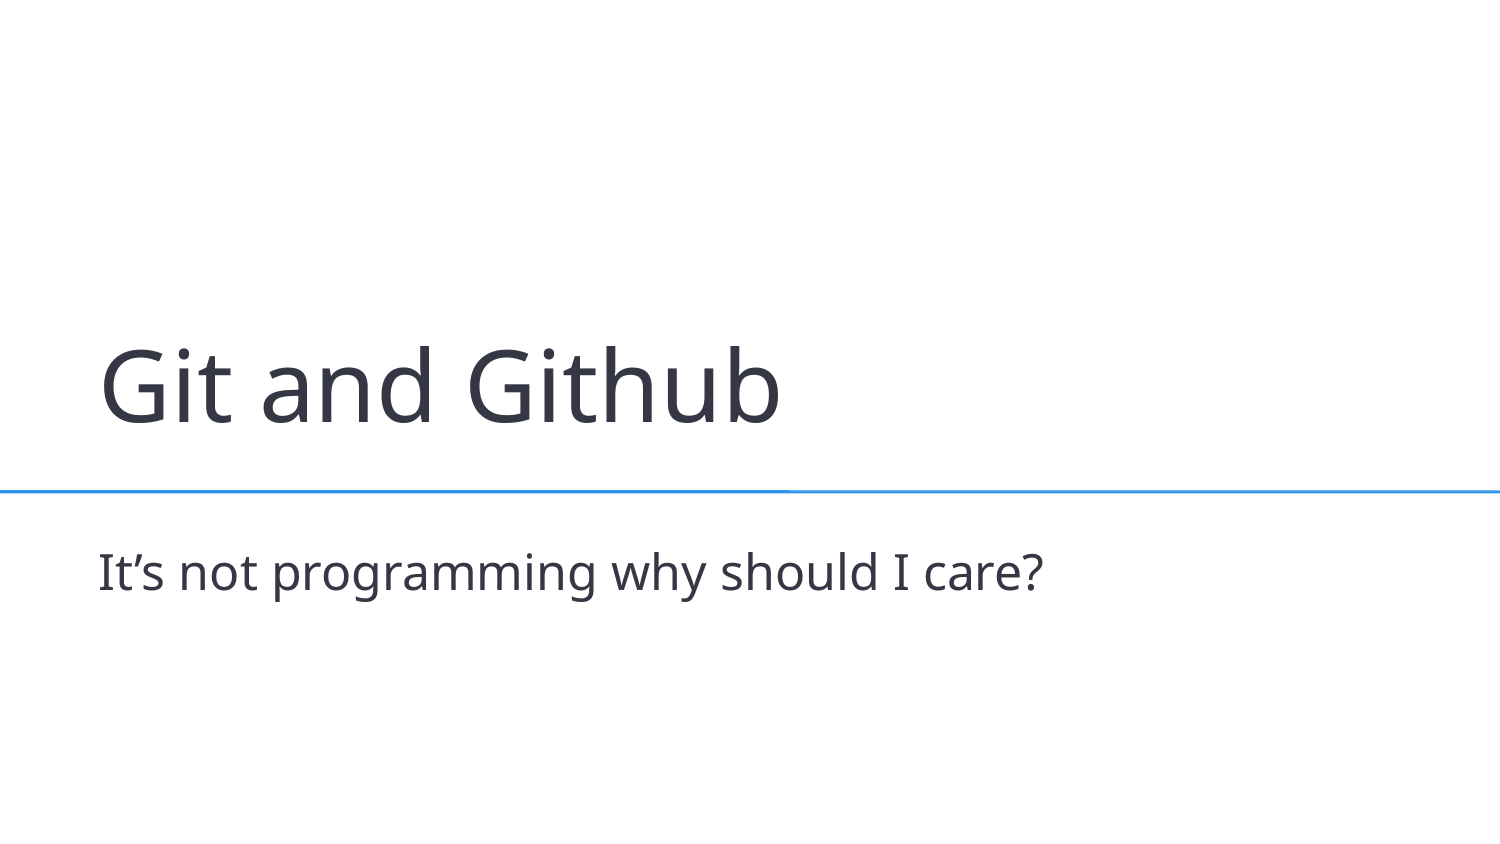

# Git and Github
It’s not programming why should I care?